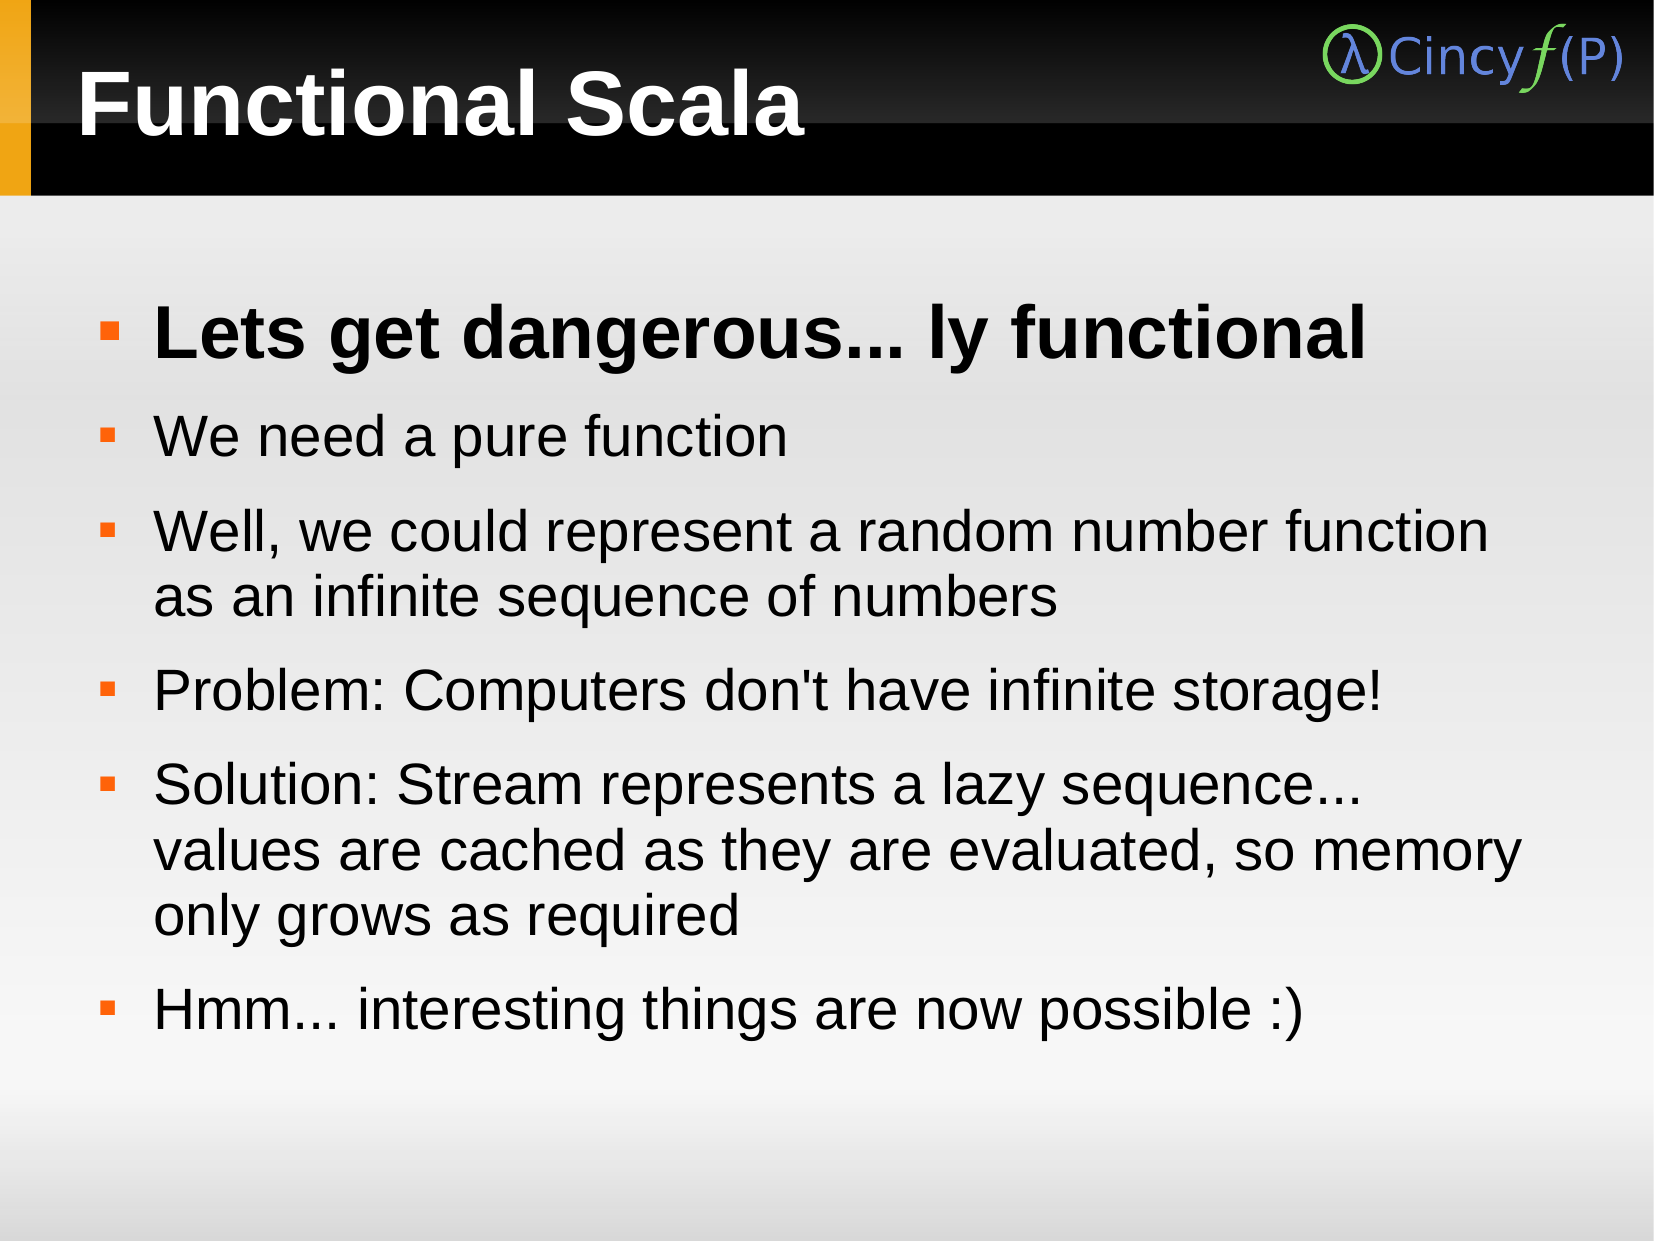

# Functional Scala
Lets get dangerous... ly functional
We need a pure function
Well, we could represent a random number function as an infinite sequence of numbers
Problem: Computers don't have infinite storage!
Solution: Stream represents a lazy sequence... values are cached as they are evaluated, so memory only grows as required
Hmm... interesting things are now possible :)